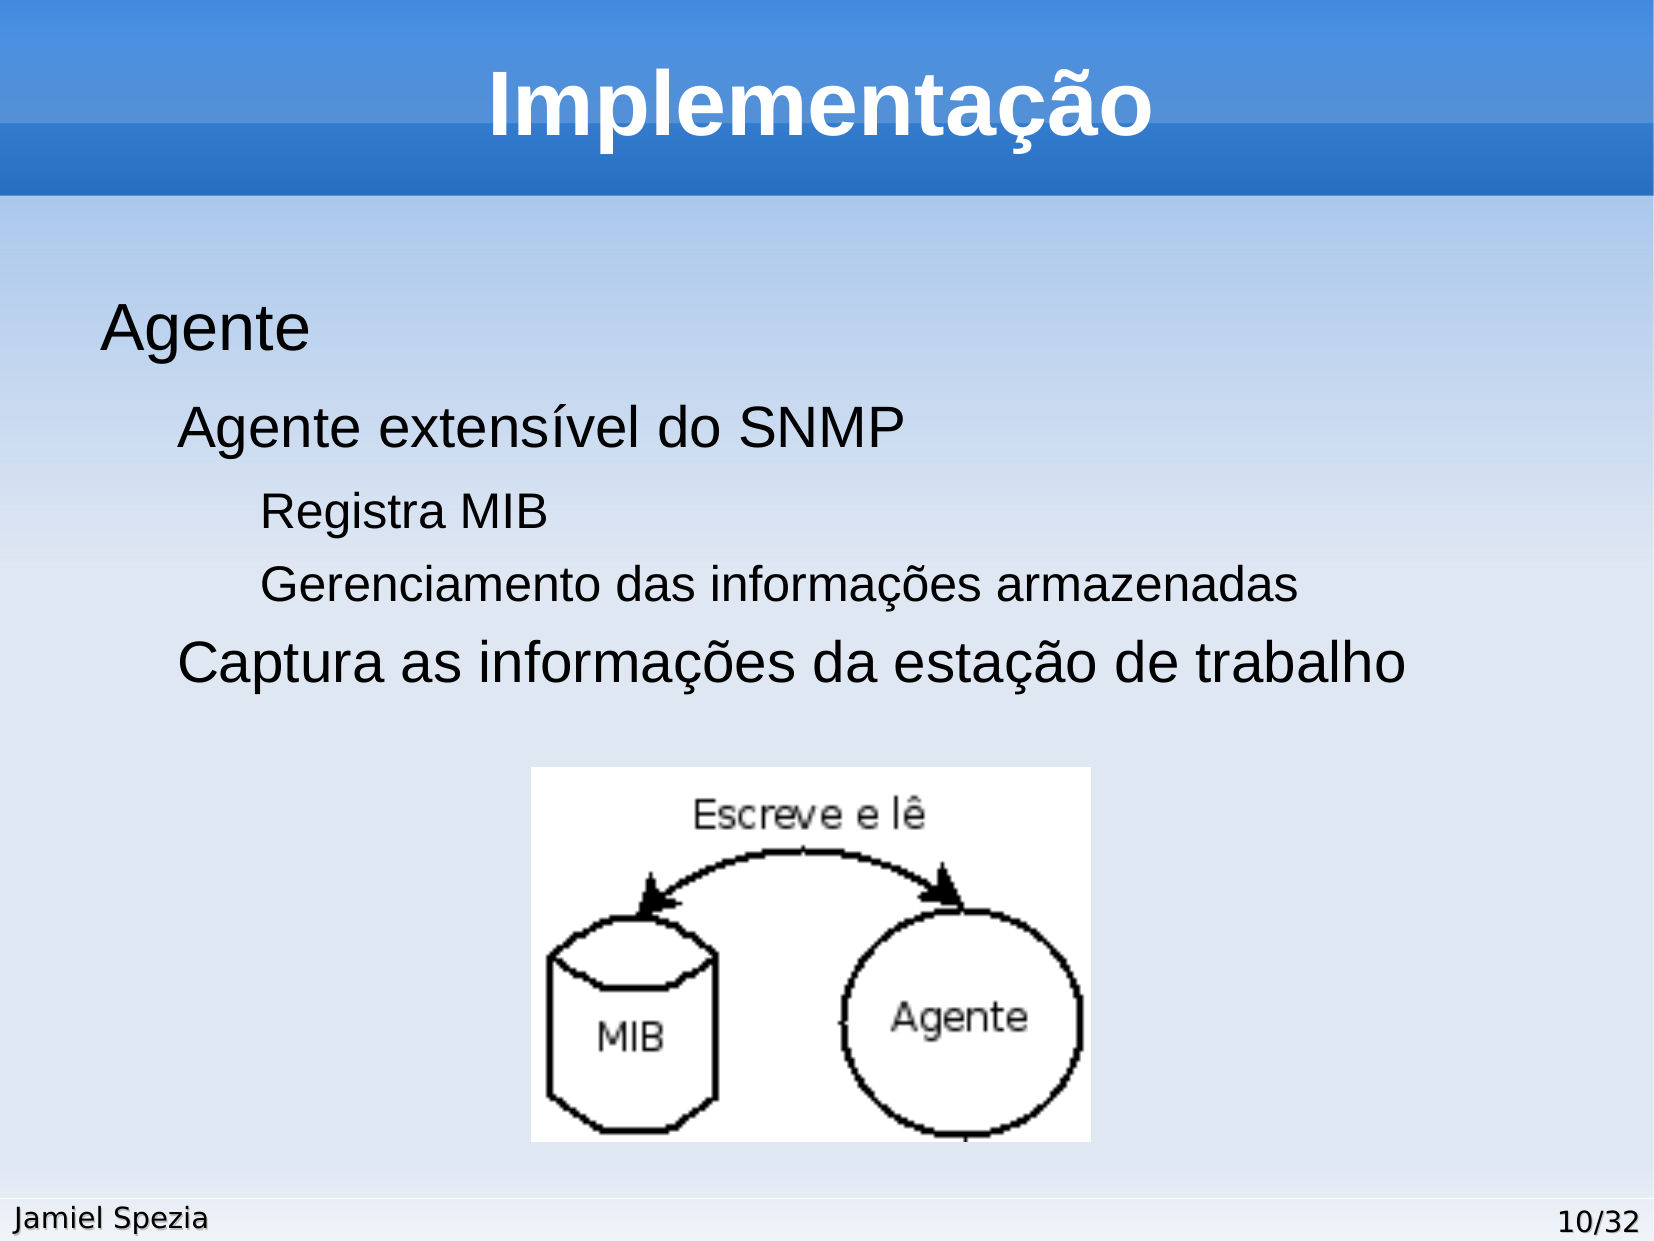

Implementação
# Agente
Agente extensível do SNMP
Registra MIB
Gerenciamento das informações armazenadas
Captura as informações da estação de trabalho